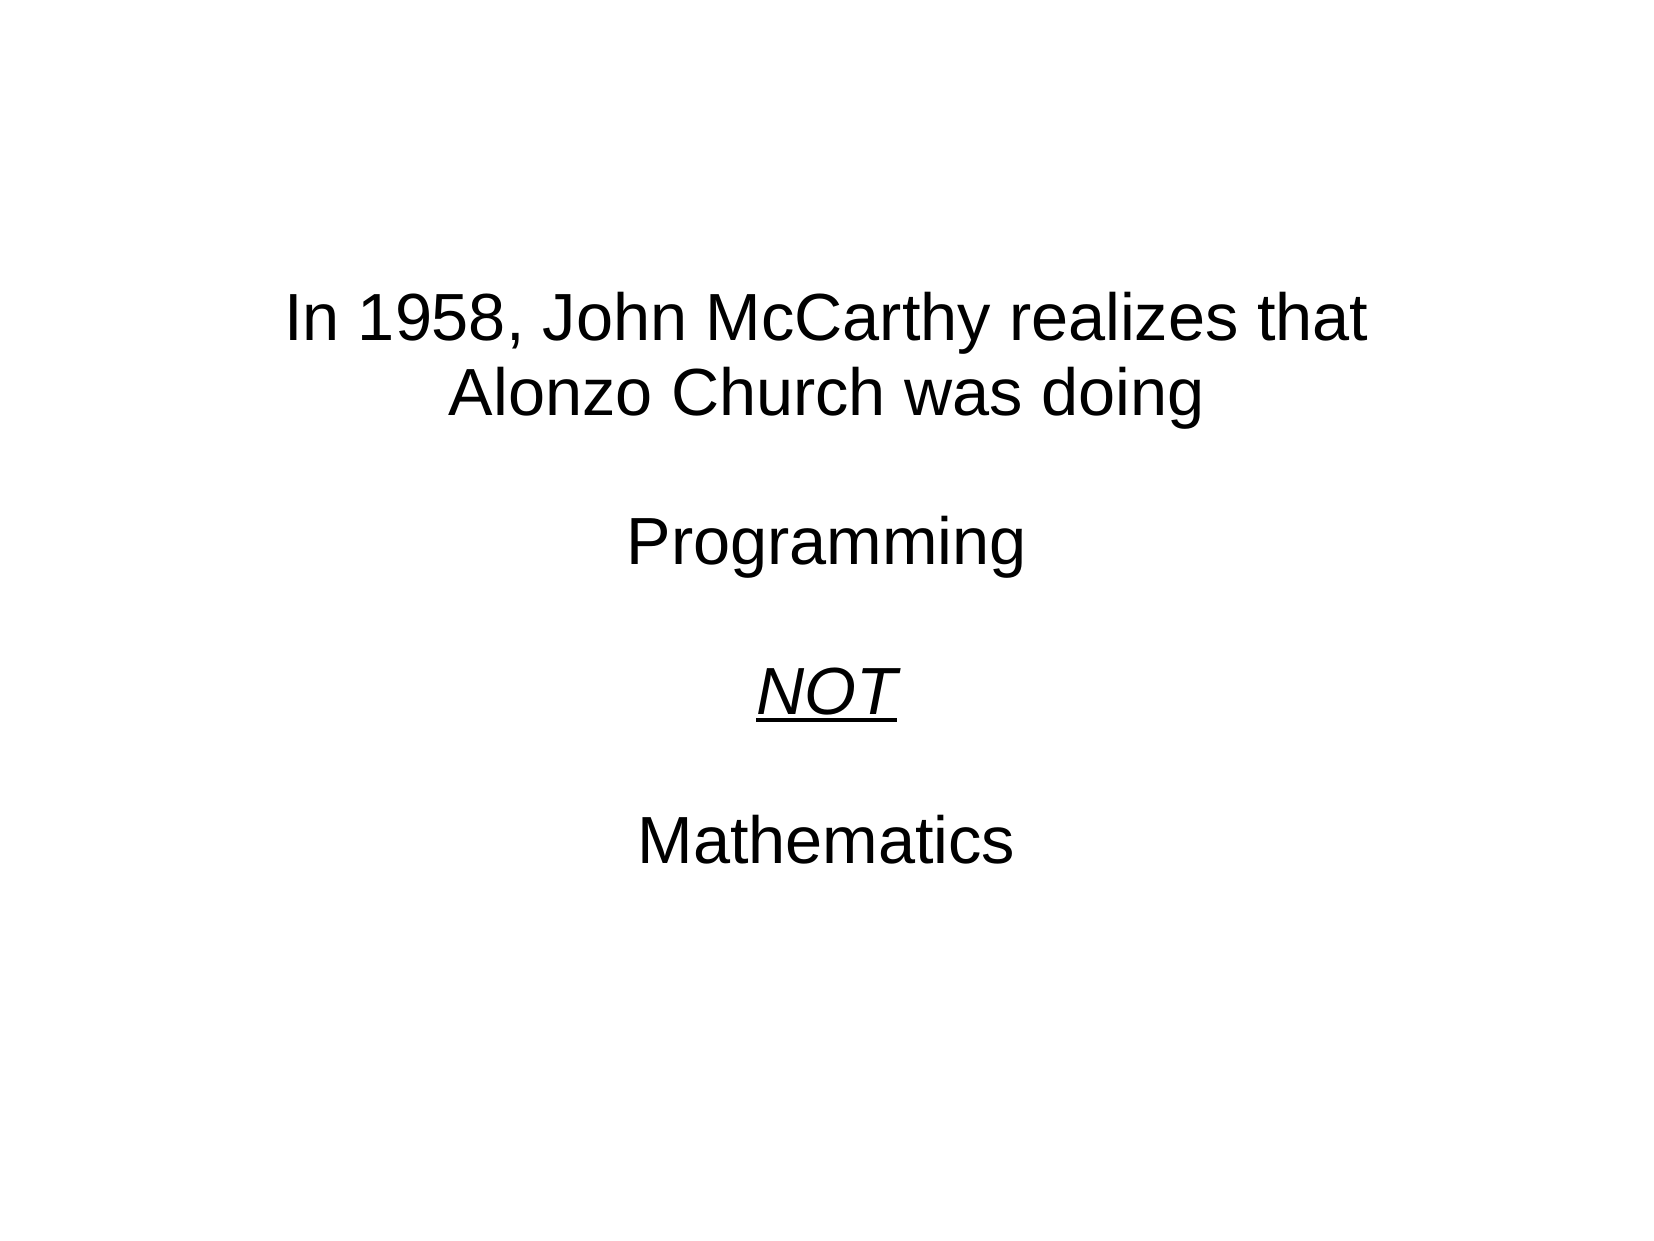

# In 1958, John McCarthy realizes that
Alonzo Church was doing
Programming
NOT
Mathematics